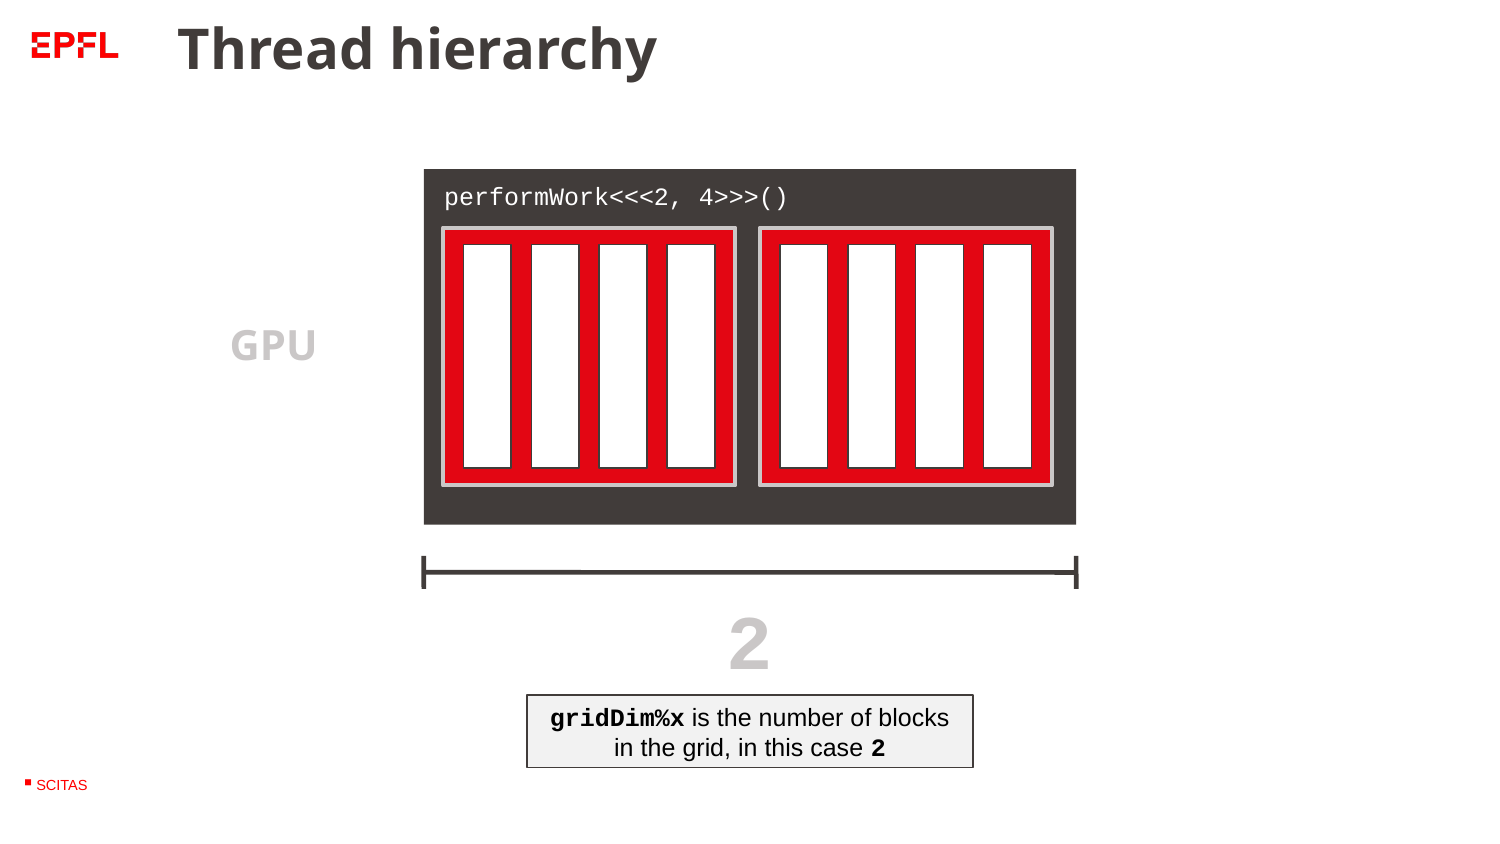

# Thread hierarchy
performWork<<<2, 4>>>()
GPU
2
gridDim%x is the number of blocks in the grid, in this case 2